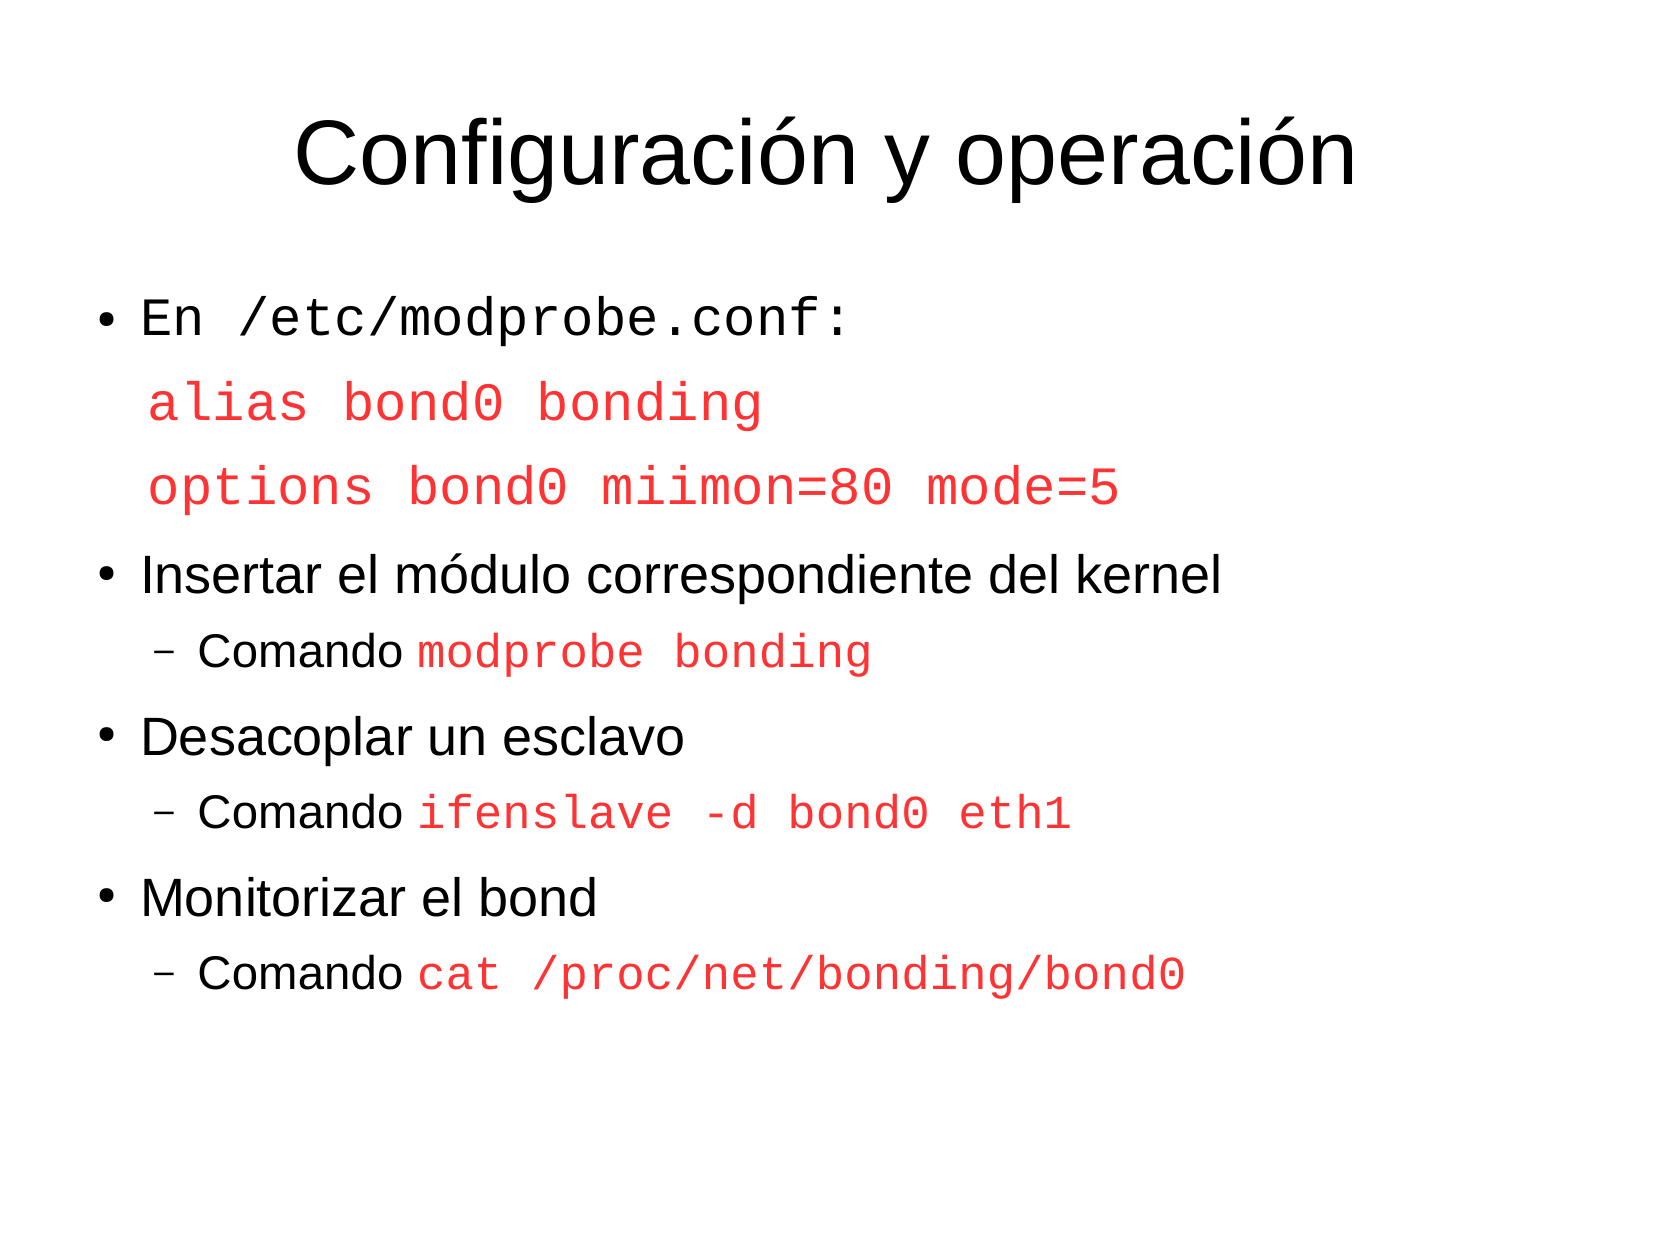

# Configuración y operación
En /etc/modprobe.conf:
 alias bond0 bonding
 options bond0 miimon=80 mode=5
Insertar el módulo correspondiente del kernel
Comando modprobe bonding
Desacoplar un esclavo
Comando ifenslave -d bond0 eth1
Monitorizar el bond
Comando cat /proc/net/bonding/bond0